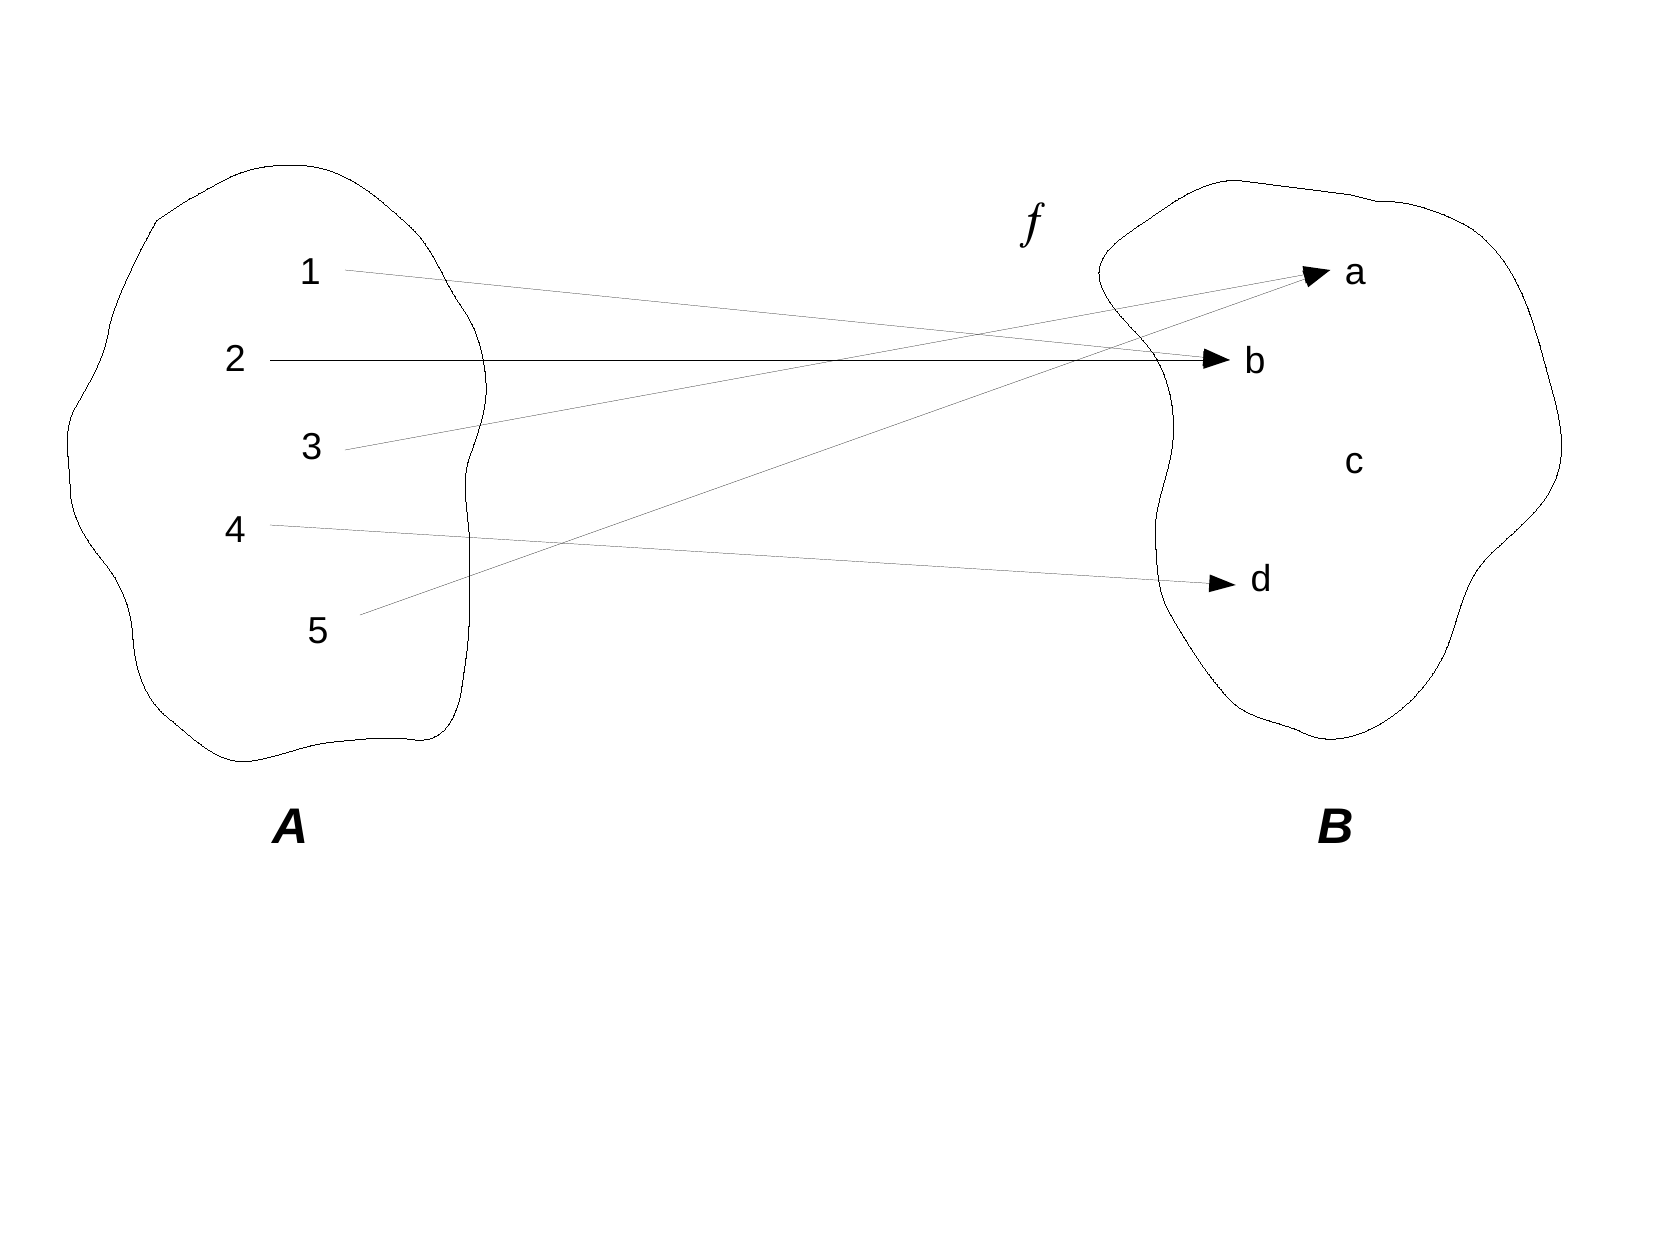

¦
1
a
2
b
3
c
4
d
5
A
B